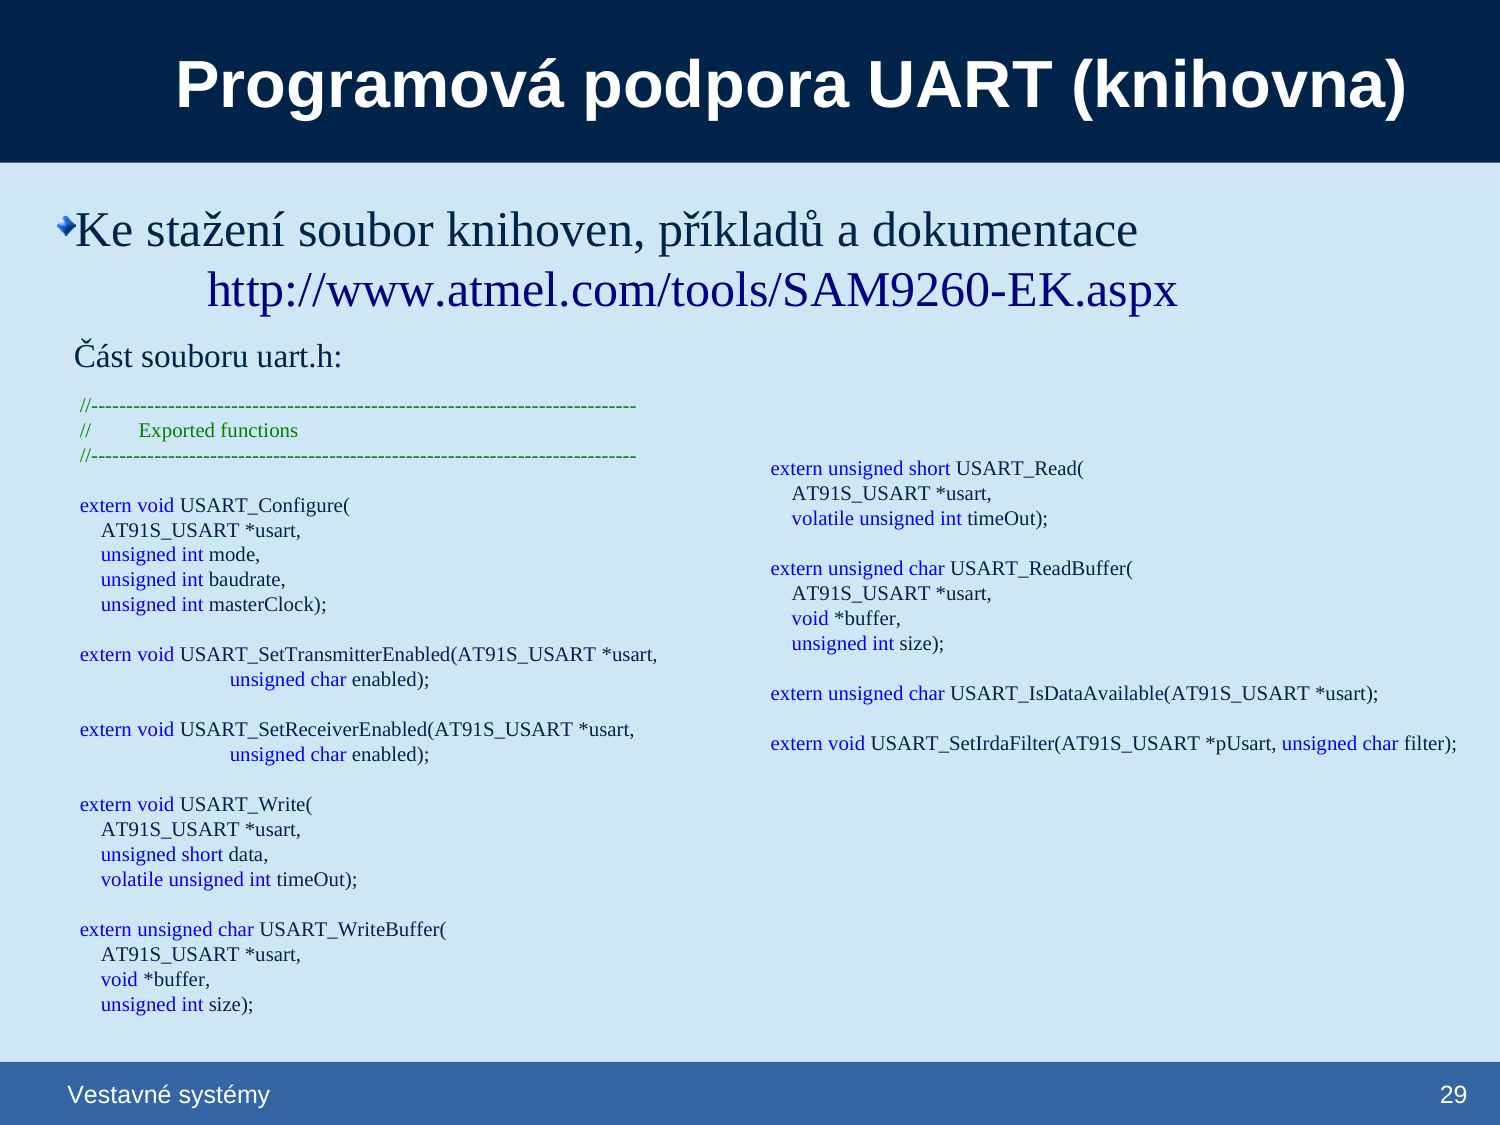

# Programová podpora UART (knihovna)
Ke stažení soubor knihoven, příkladů a dokumentace
	http://www.atmel.com/tools/SAM9260-EK.aspx
Část souboru uart.h:
//------------------------------------------------------------------------------
// Exported functions
//------------------------------------------------------------------------------
extern void USART_Configure(
 AT91S_USART *usart,
 unsigned int mode,
 unsigned int baudrate,
 unsigned int masterClock);
extern void USART_SetTransmitterEnabled(AT91S_USART *usart,
	unsigned char enabled);
extern void USART_SetReceiverEnabled(AT91S_USART *usart,
	unsigned char enabled);
extern void USART_Write(
 AT91S_USART *usart,
 unsigned short data,
 volatile unsigned int timeOut);
extern unsigned char USART_WriteBuffer(
 AT91S_USART *usart,
 void *buffer,
 unsigned int size);
extern unsigned short USART_Read(
 AT91S_USART *usart,
 volatile unsigned int timeOut);
extern unsigned char USART_ReadBuffer(
 AT91S_USART *usart,
 void *buffer,
 unsigned int size);
extern unsigned char USART_IsDataAvailable(AT91S_USART *usart);
extern void USART_SetIrdaFilter(AT91S_USART *pUsart, unsigned char filter);